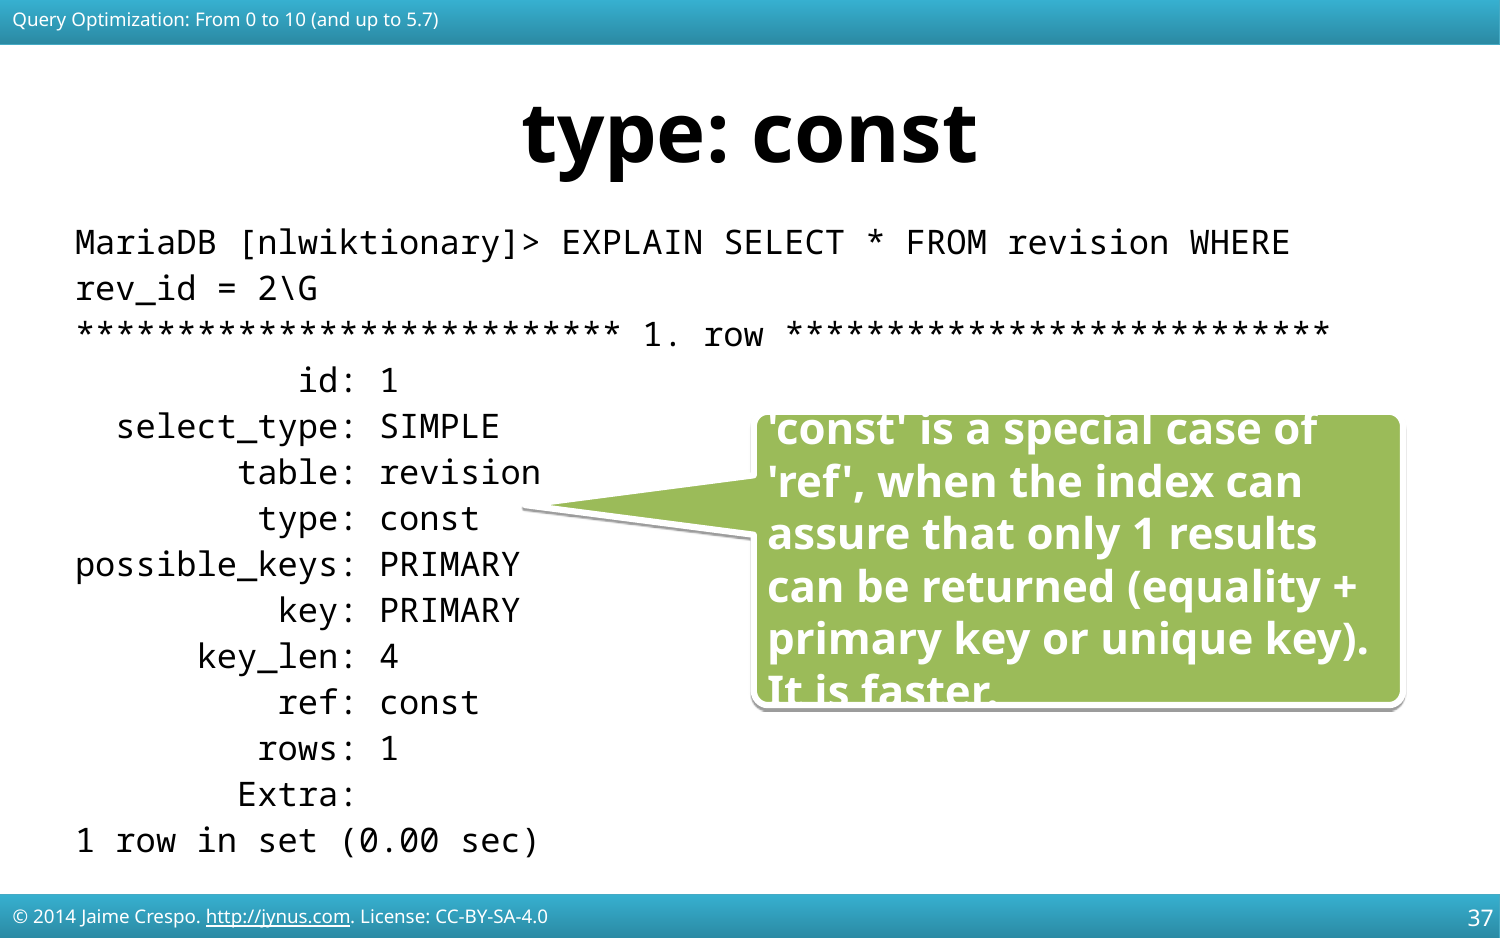

# type: const
MariaDB [nlwiktionary]> EXPLAIN SELECT * FROM revision WHERE rev_id = 2\G
*************************** 1. row ***************************
 id: 1
 select_type: SIMPLE
 table: revision
 type: const
possible_keys: PRIMARY
 key: PRIMARY
 key_len: 4
 ref: const
 rows: 1
 Extra:
1 row in set (0.00 sec)
'const' is a special case of 'ref', when the index can assure that only 1 results can be returned (equality + primary key or unique key). It is faster.